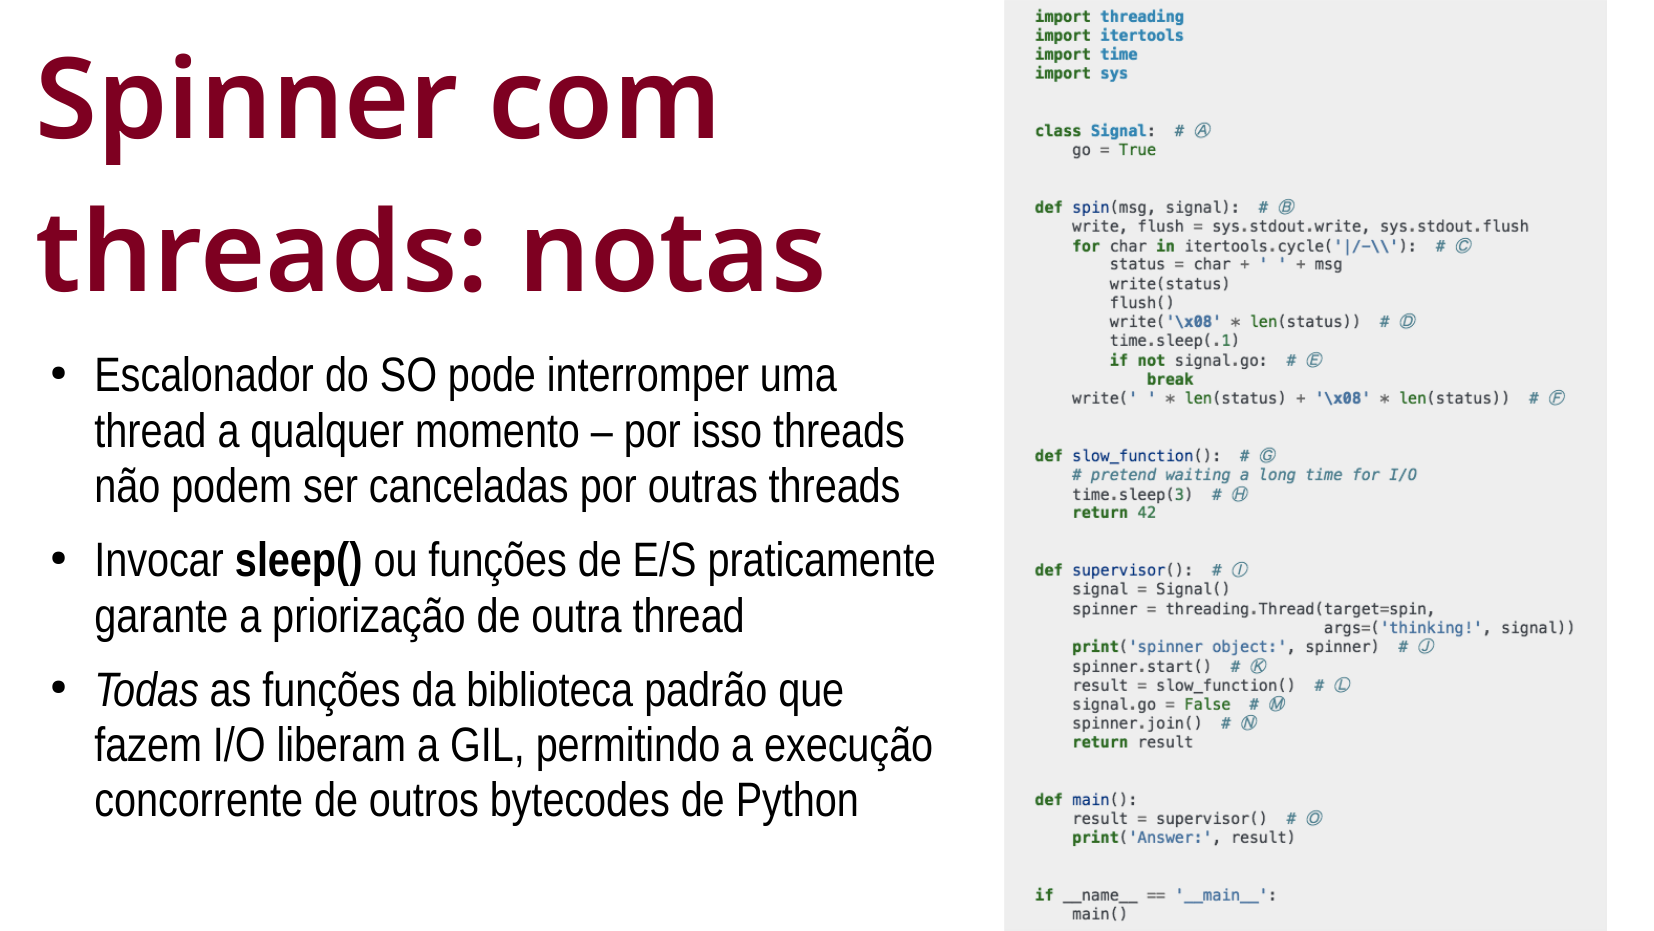

# Spinner com threads: notas
Escalonador do SO pode interromper uma thread a qualquer momento – por isso threads não podem ser canceladas por outras threads
Invocar sleep() ou funções de E/S praticamente garante a priorização de outra thread
Todas as funções da biblioteca padrão que fazem I/O liberam a GIL, permitindo a execução concorrente de outros bytecodes de Python